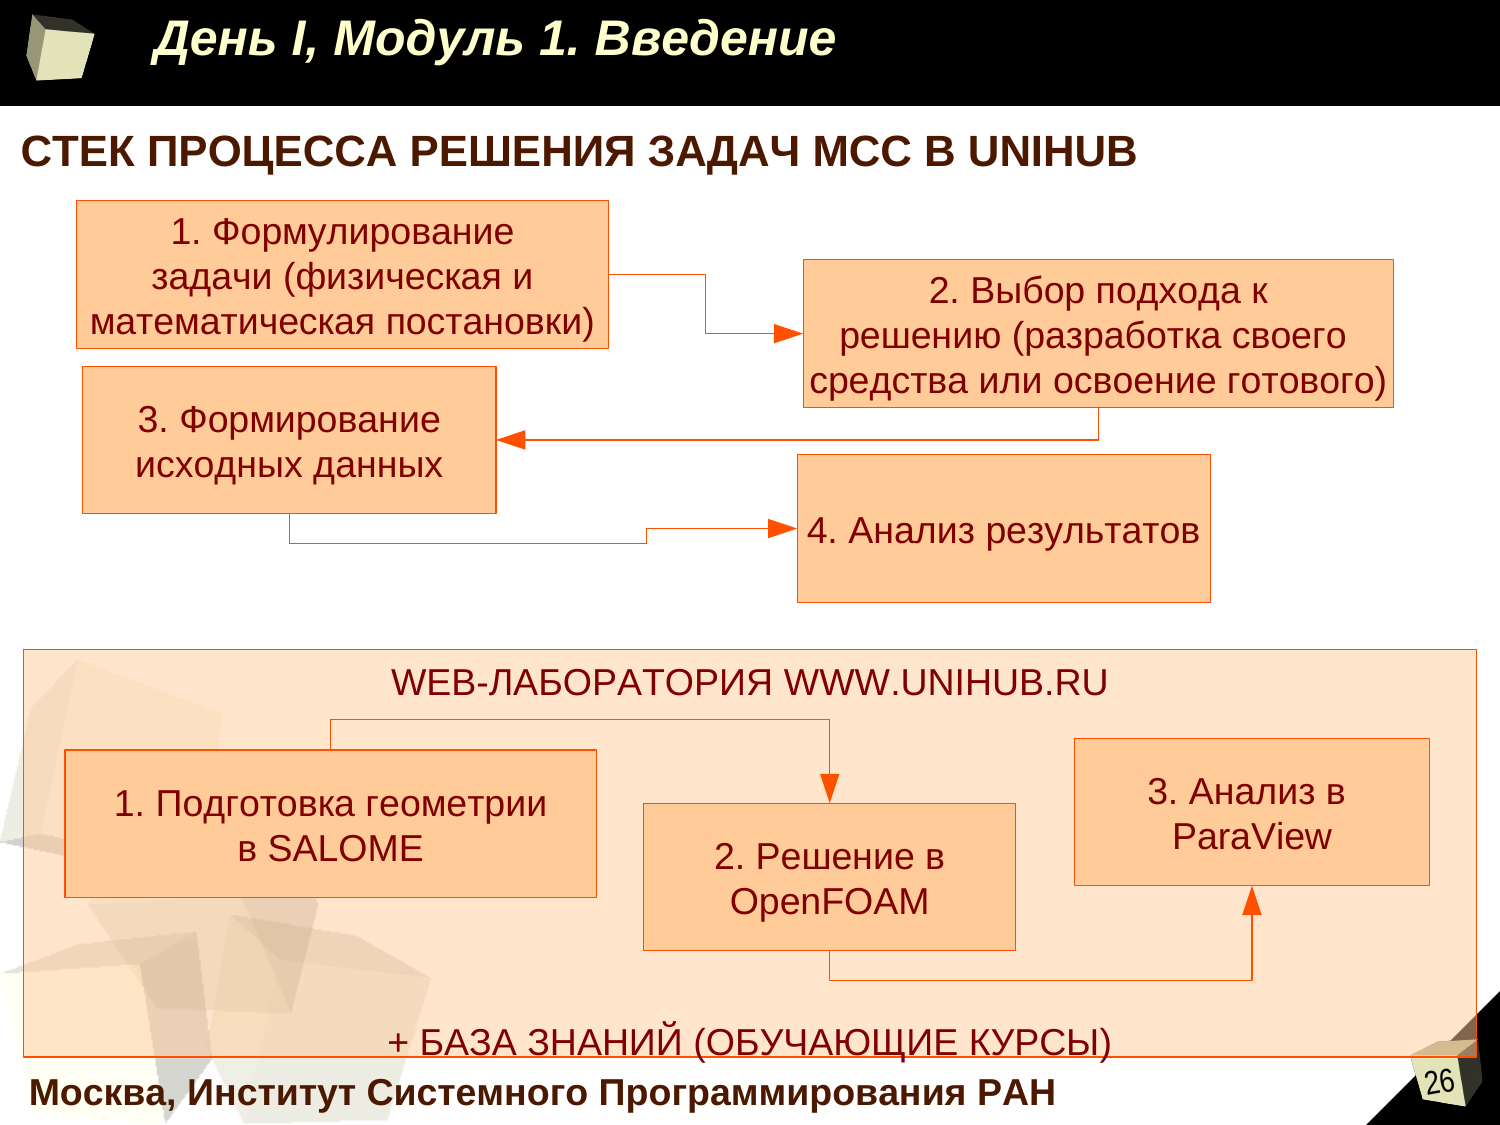

#
СТЕК ПРОЦЕССА РЕШЕНИЯ ЗАДАЧ МСС В UNIHUB
1. Формулирование
задачи (физическая и
математическая постановки)
2. Выбор подхода к
решению (разработка своего
средства или освоение готового)
3. Формирование
исходных данных
4. Анализ результатов
WEB-ЛАБОРАТОРИЯ WWW.UNIHUB.RU
+ БАЗА ЗНАНИЙ (ОБУЧАЮЩИЕ КУРСЫ)
3. Анализ в
ParaView
1. Подготовка геометрии
в SALOME
2. Решение в
OpenFOAM